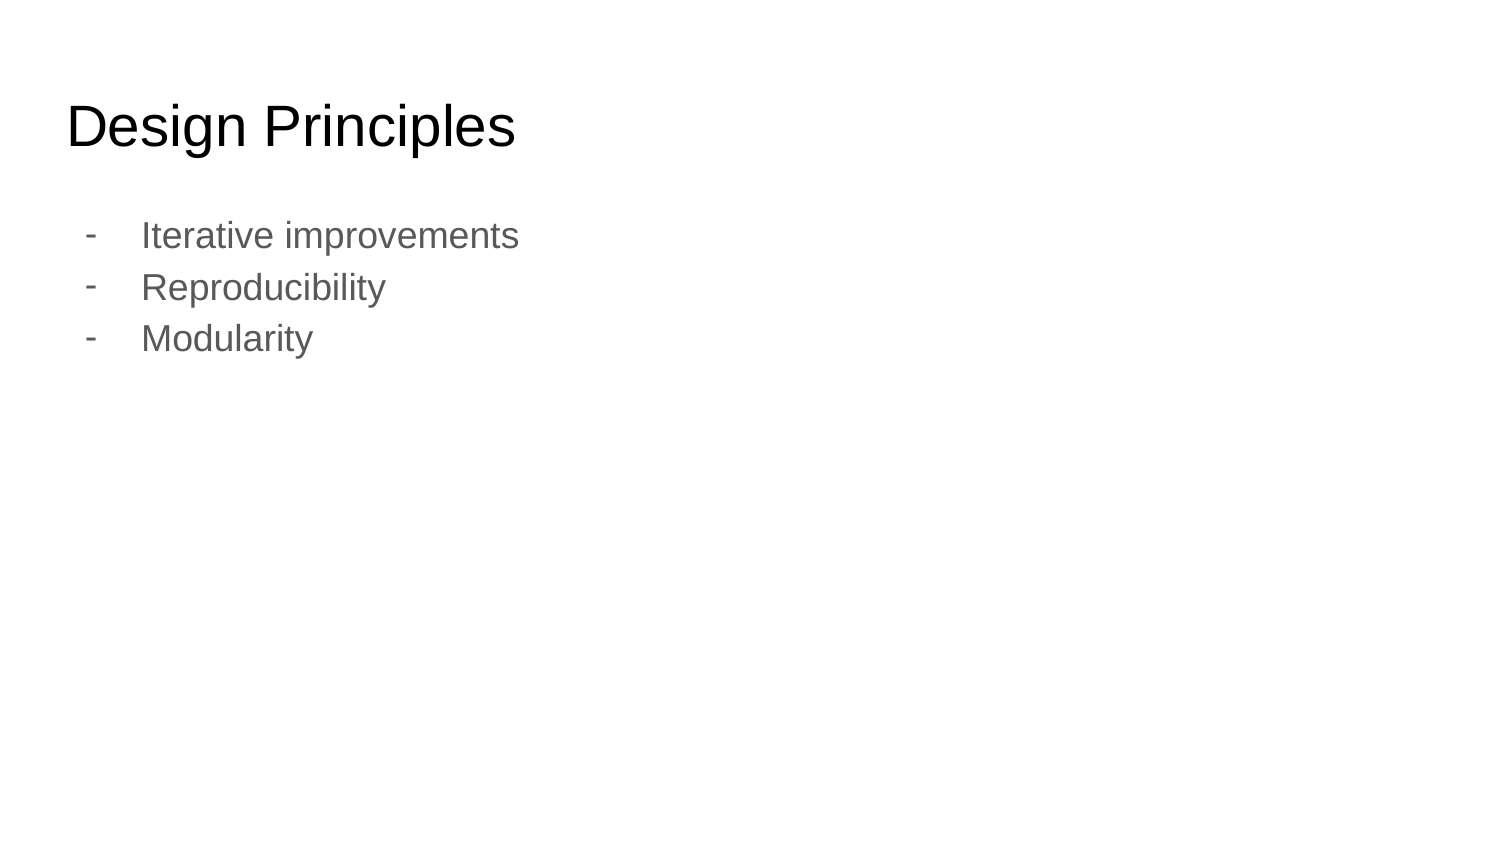

# Design Principles
Iterative improvements
Reproducibility
Modularity